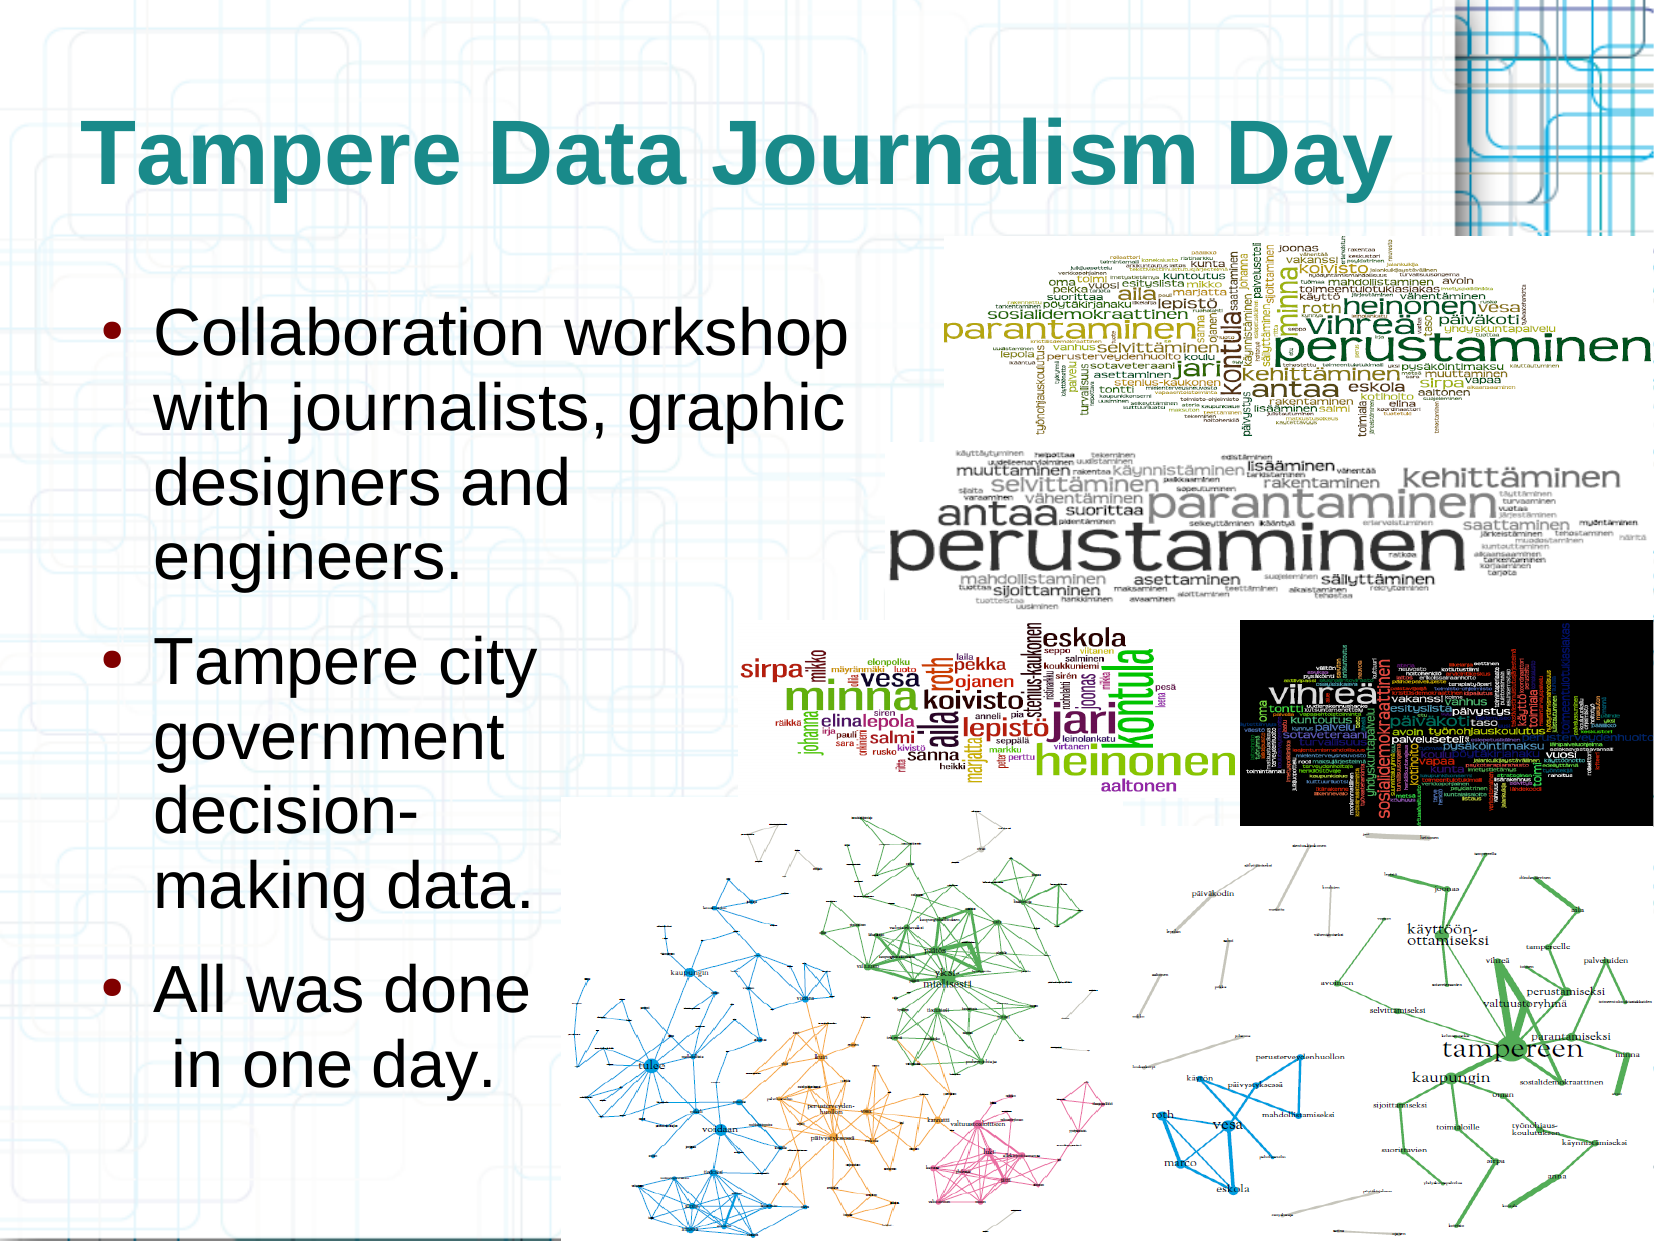

# Tampere Data Journalism Day
Collaboration workshop with journalists, graphic designers and engineers.
Tampere city government decision- making data.
All was done in one day.